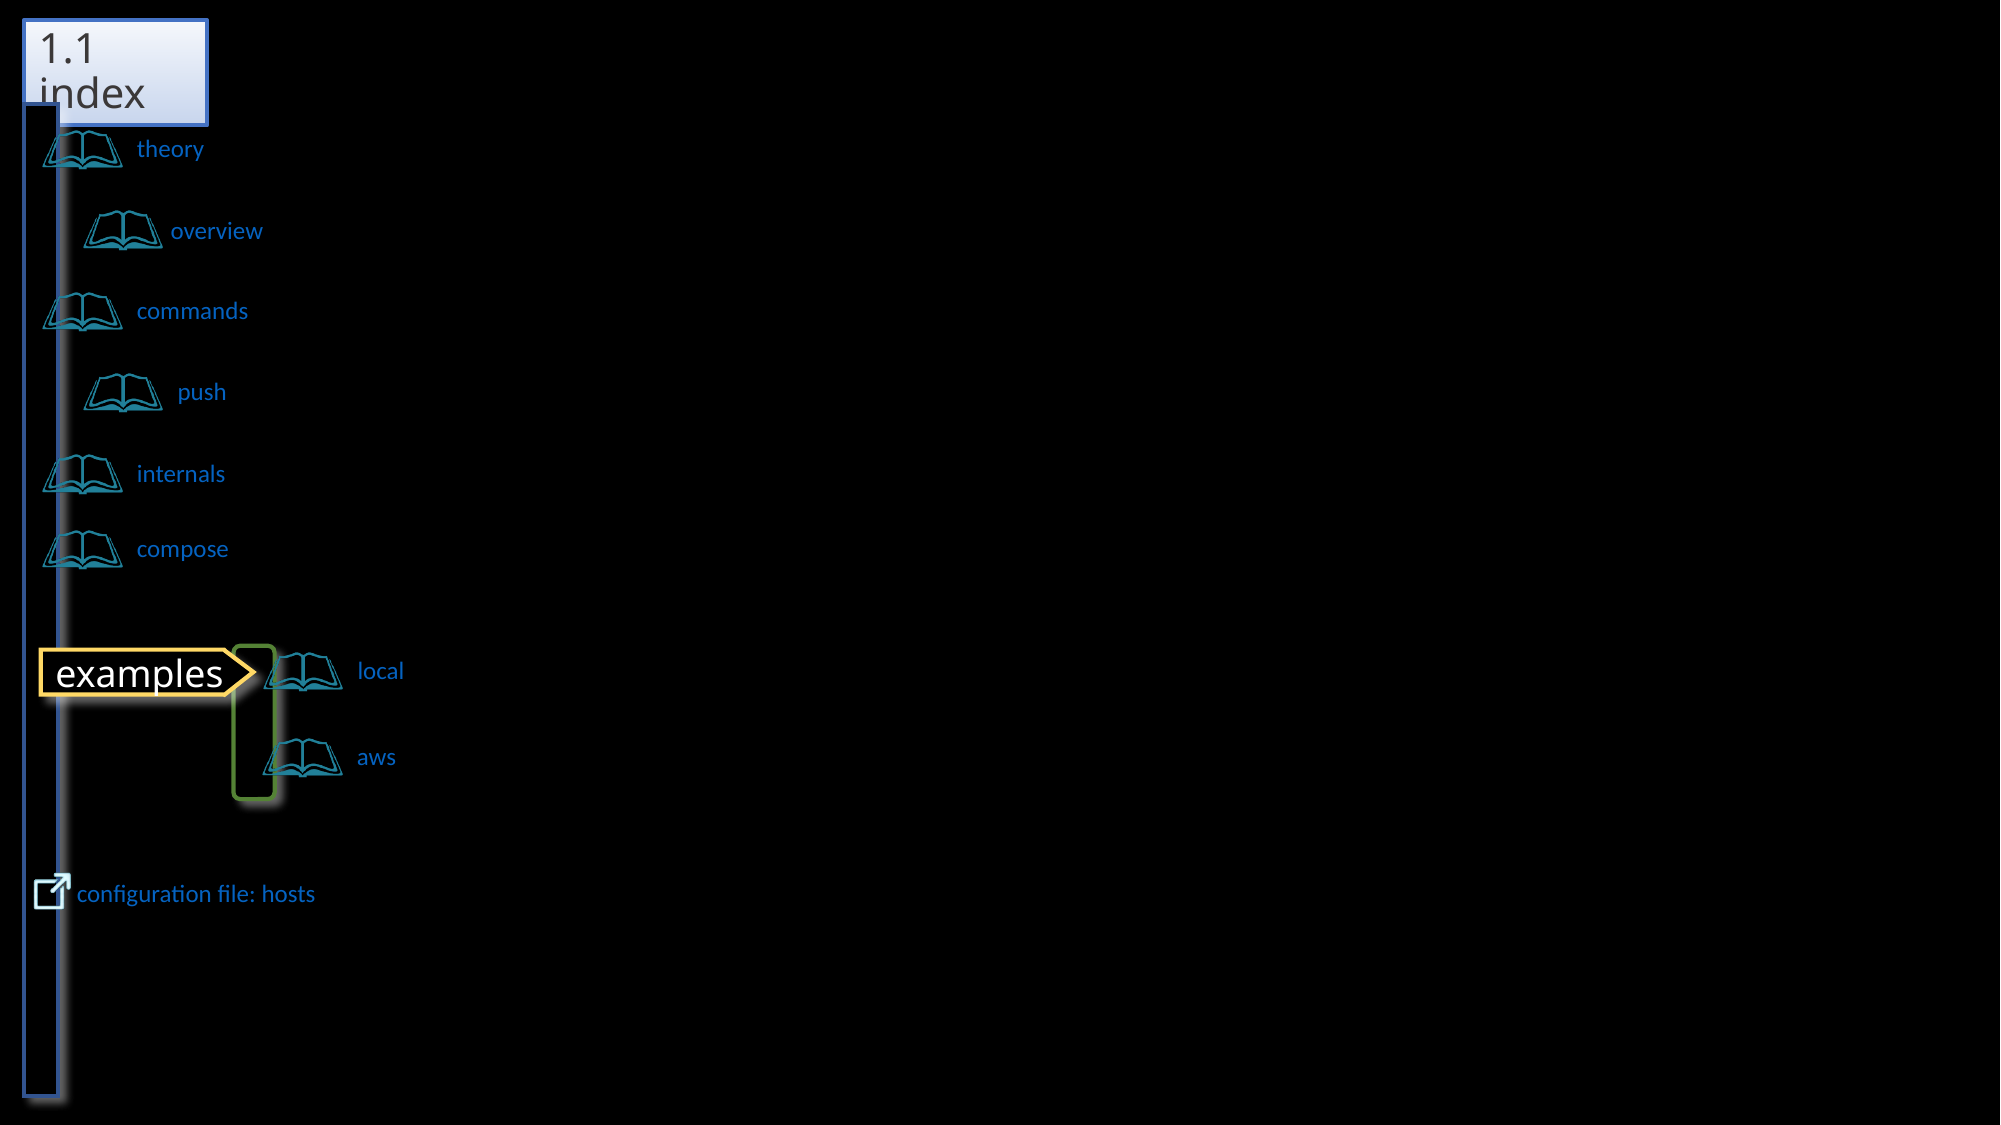

# 1.1 index
theory
overview
commands
push
internals
compose
local
examples
aws
configuration file: hosts